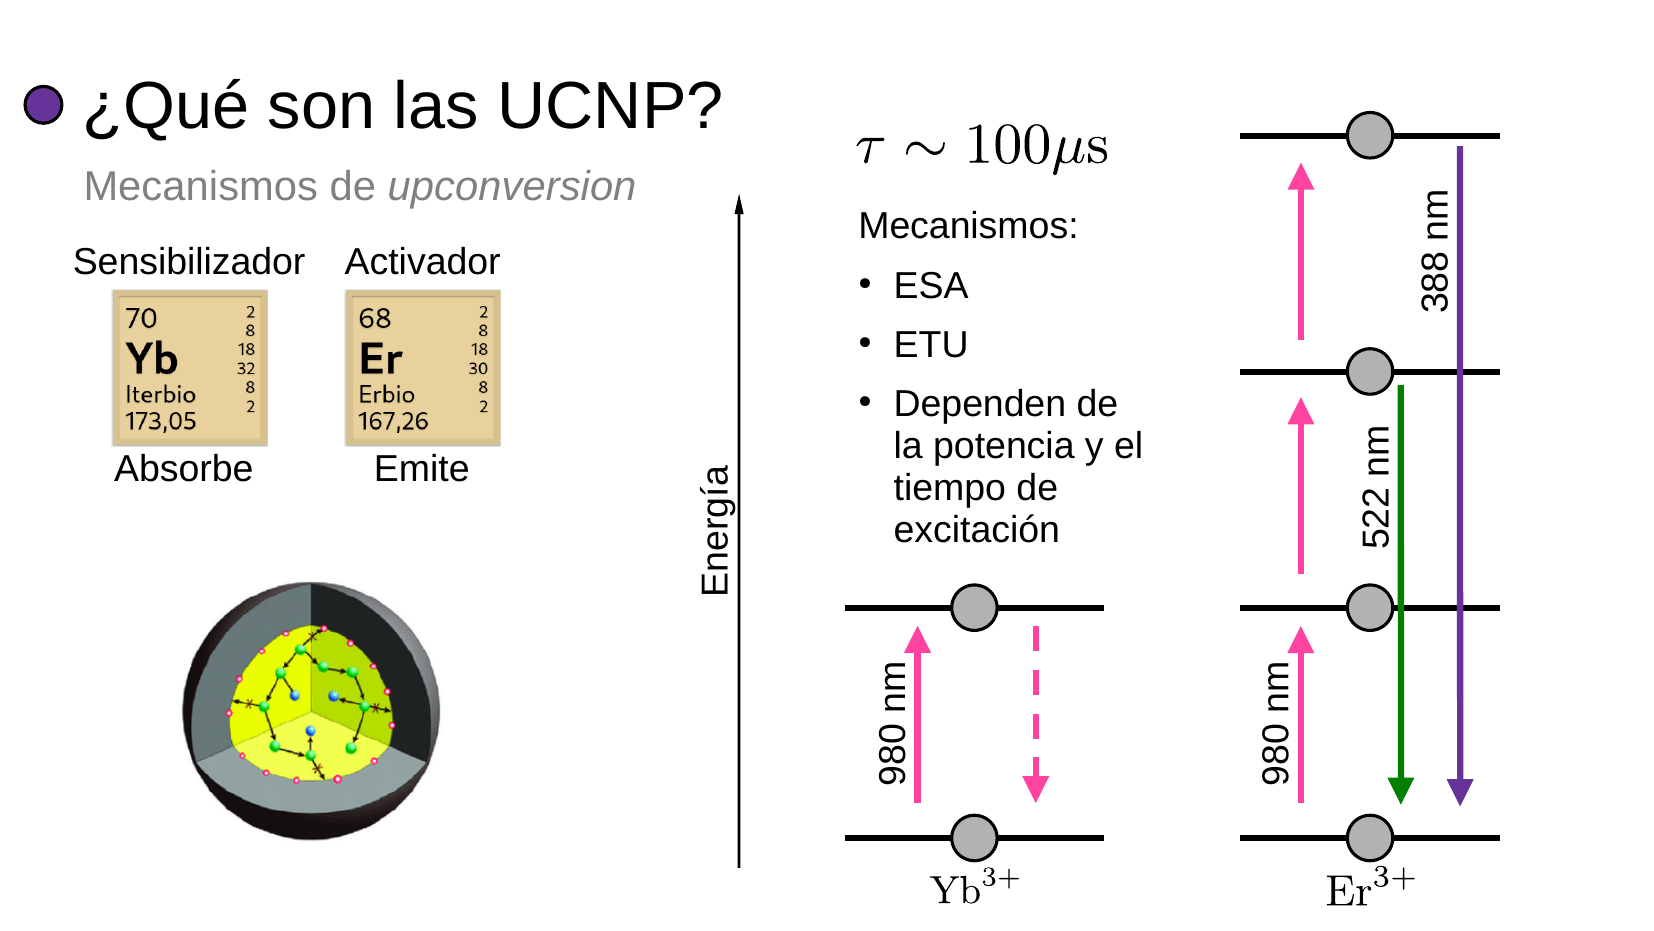

# ¿Qué son las UCNP?
Mecanismos de upconversion
Mecanismos:
388 nm
Sensibilizador
Activador
ESA
ETU
Dependen de
la potencia y el
tiempo de
excitación
Absorbe
Emite
522 nm
Energía
980 nm
980 nm